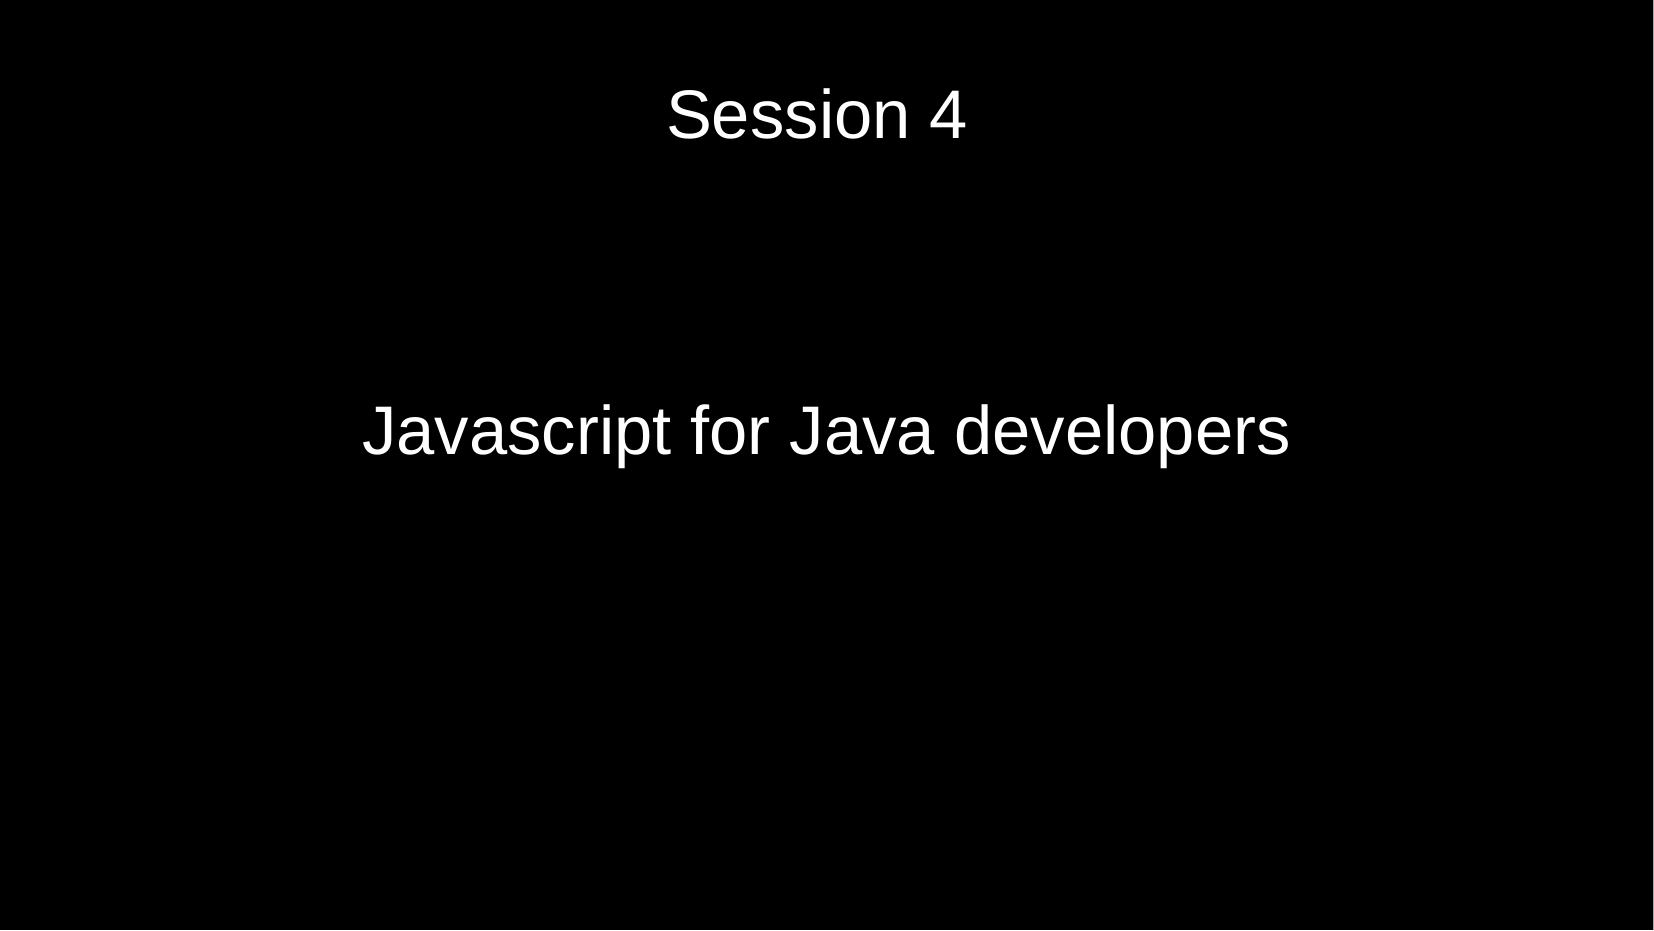

# Session 4
Javascript for Java developers